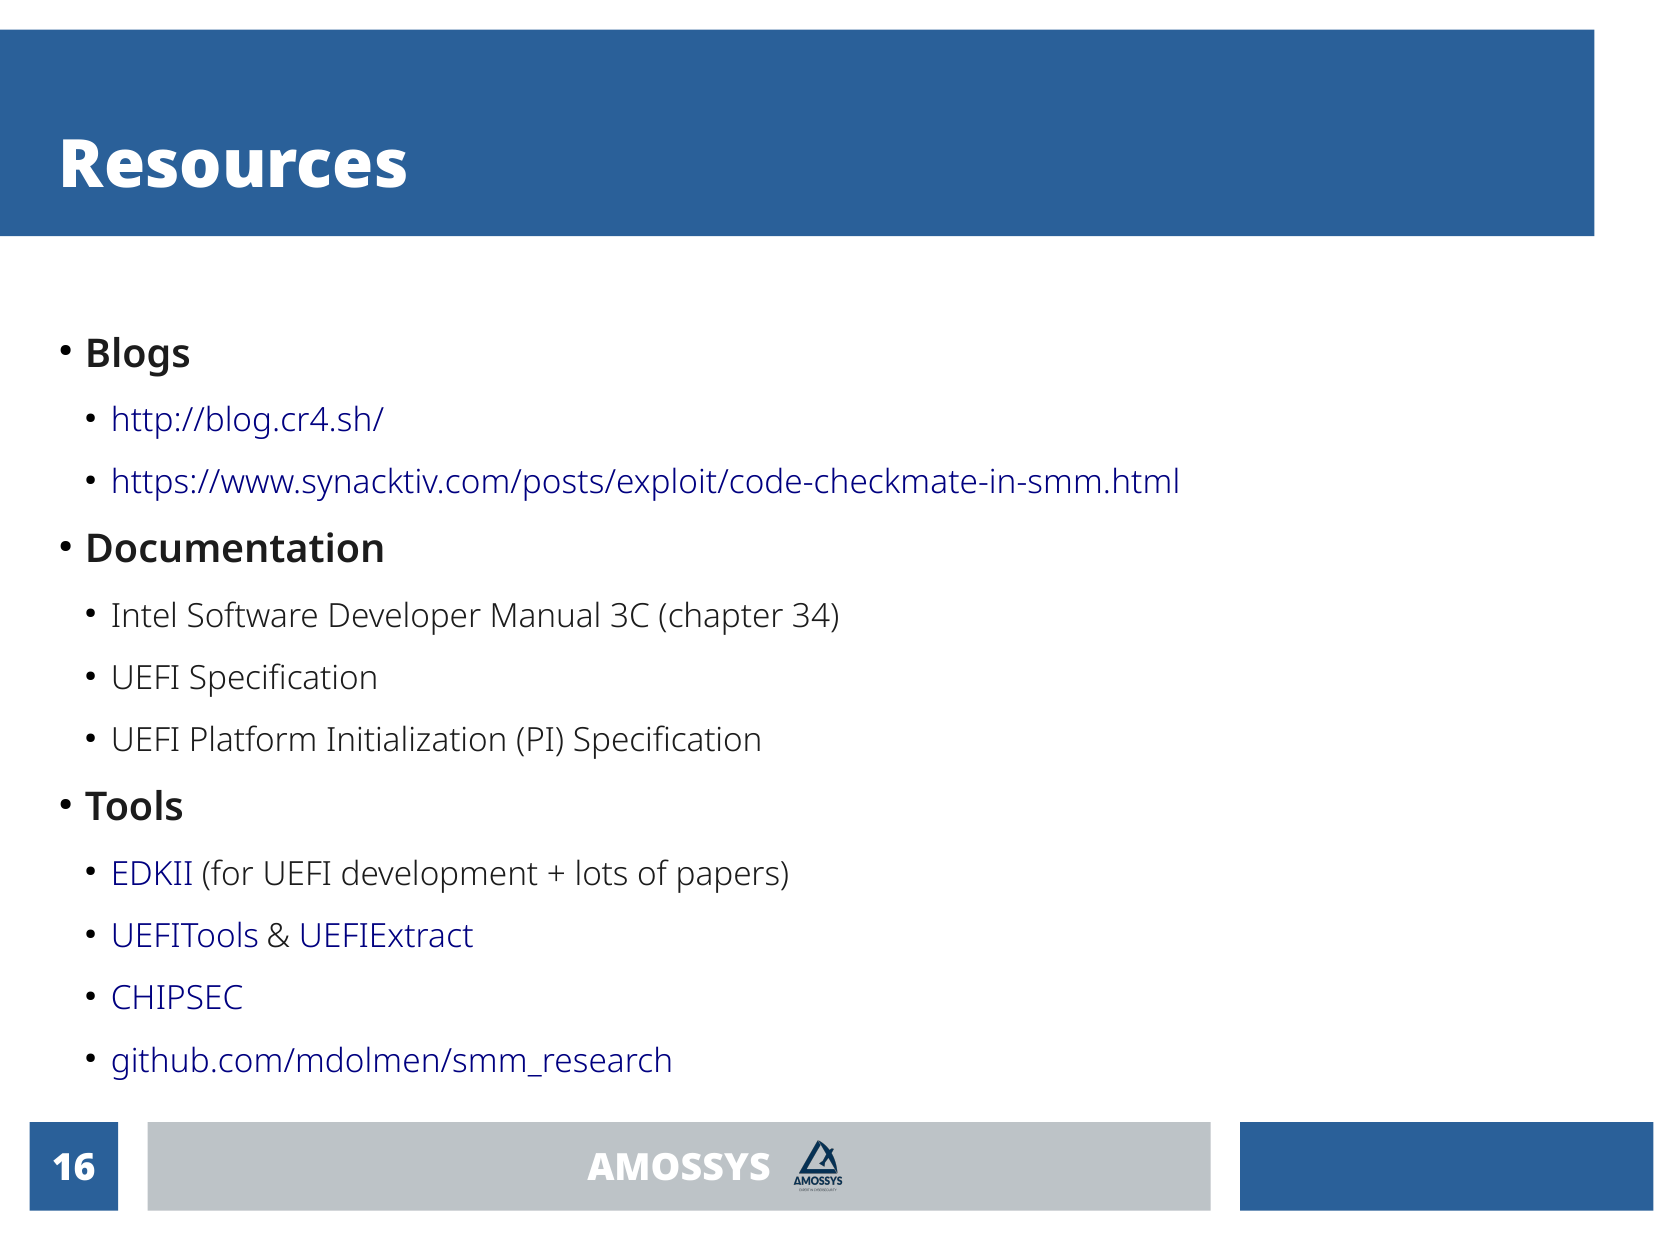

# Resources
Blogs
http://blog.cr4.sh/
https://www.synacktiv.com/posts/exploit/code-checkmate-in-smm.html
Documentation
Intel Software Developer Manual 3C (chapter 34)
UEFI Specification
UEFI Platform Initialization (PI) Specification
Tools
EDKII (for UEFI development + lots of papers)
UEFITools & UEFIExtract
CHIPSEC
github.com/mdolmen/smm_research
16